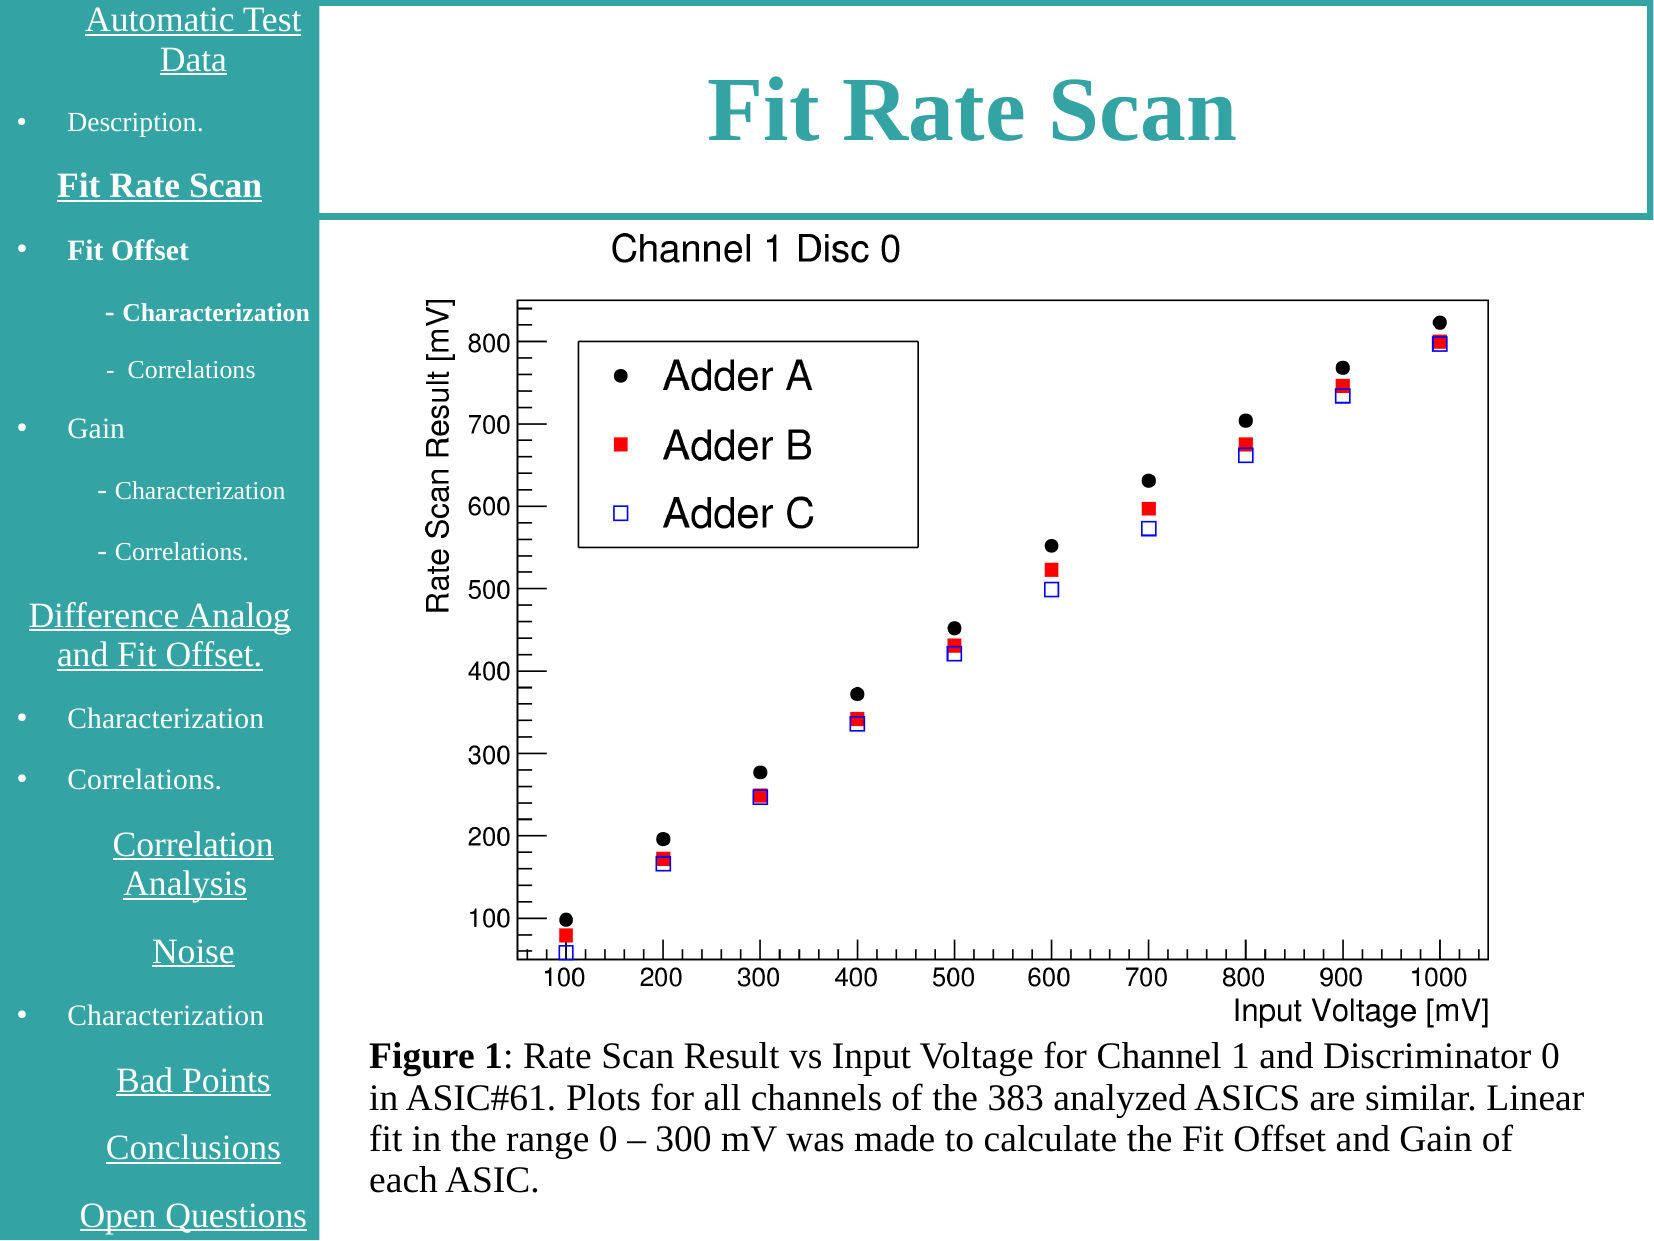

Automatic Test Data
Description.
Fit Rate Scan
Fit Offset
 - Characterization
 - Correlations
Gain
 - Characterization
 - Correlations.
Difference Analog and Fit Offset.
Characterization
Correlations.
Correlation Analysis
Noise
Characterization
Bad Points
Conclusions
Open Questions
# Fit Rate Scan
Figure 1: Rate Scan Result vs Input Voltage for Channel 1 and Discriminator 0 in ASIC#61. Plots for all channels of the 383 analyzed ASICS are similar. Linear fit in the range 0 – 300 mV was made to calculate the Fit Offset and Gain of each ASIC.